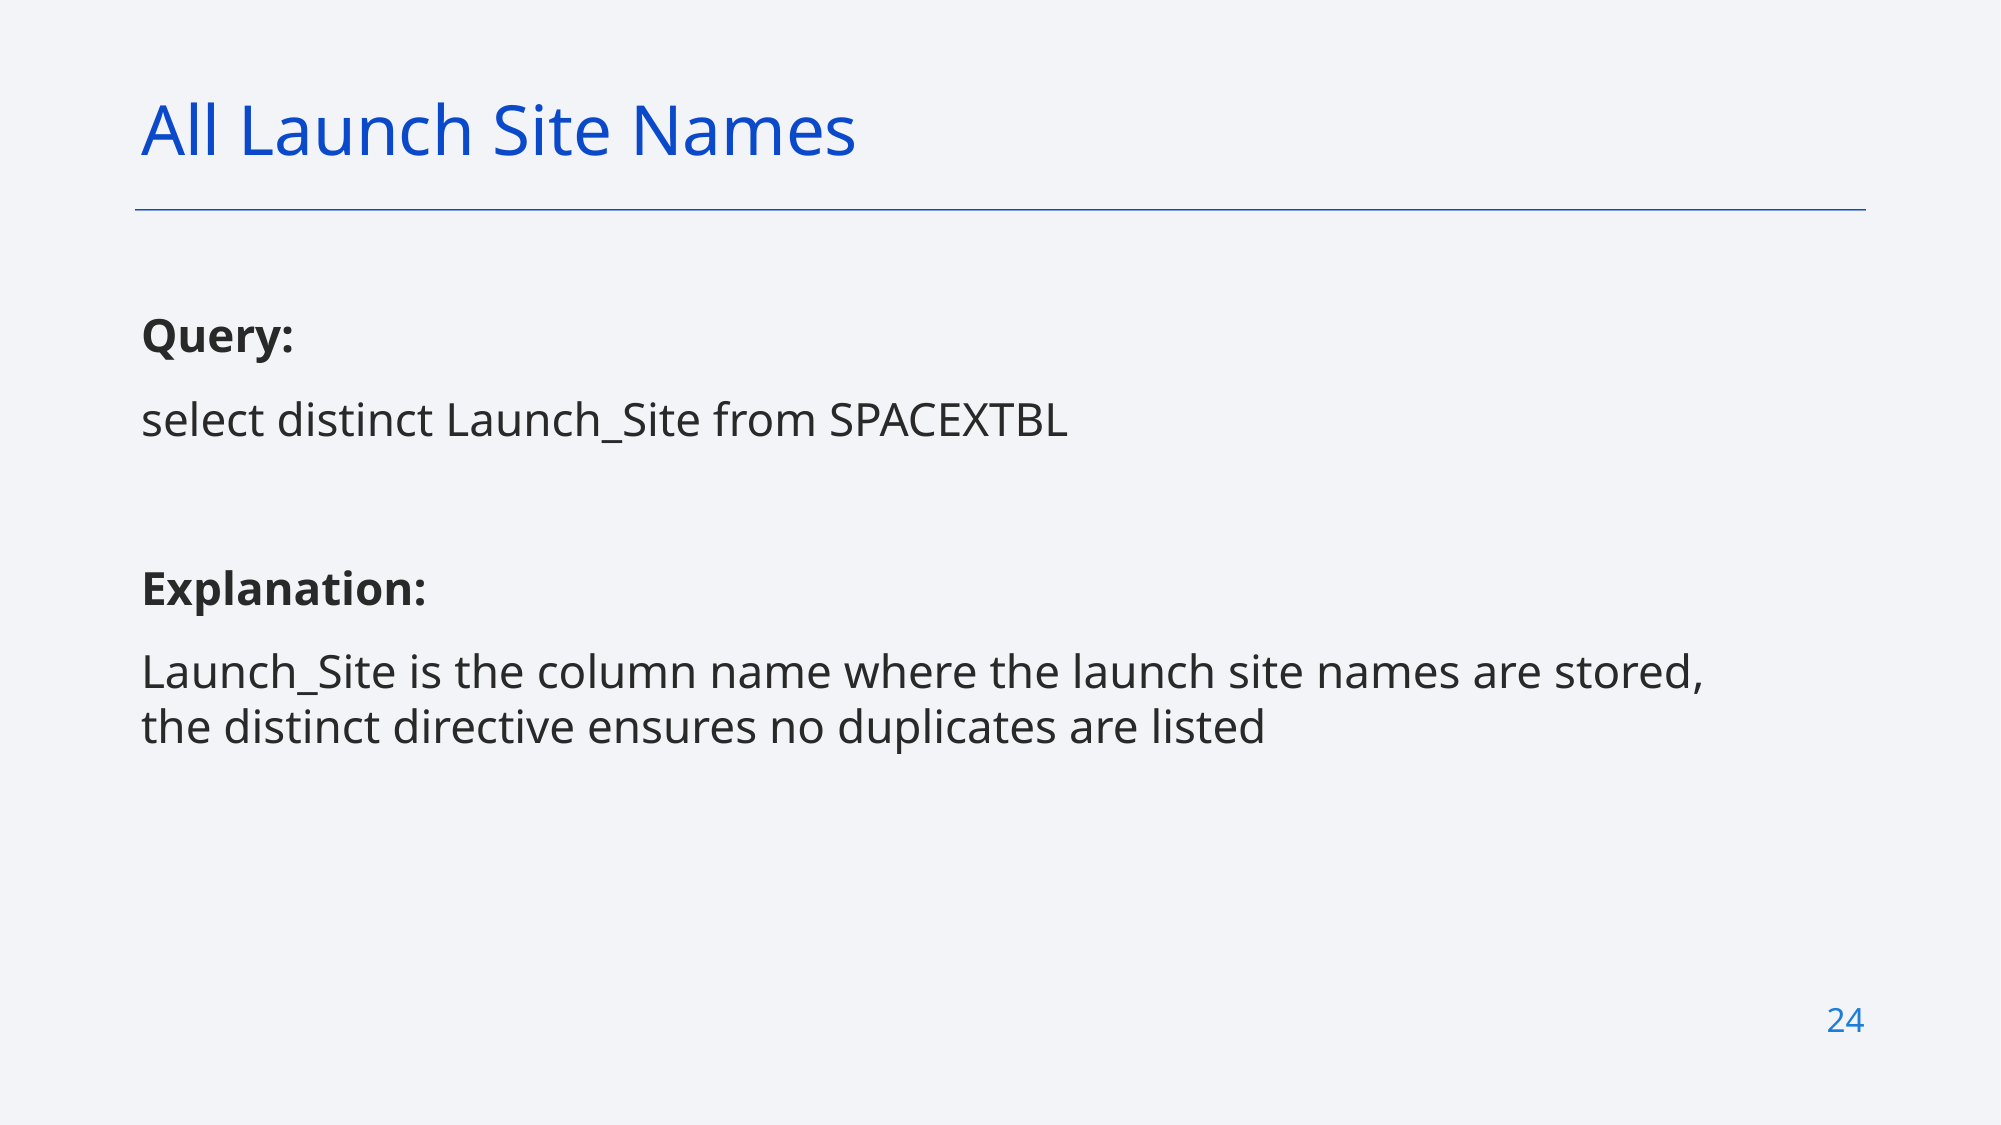

All Launch Site Names
# Query:
select distinct Launch_Site from SPACEXTBL
Explanation:
Launch_Site is the column name where the launch site names are stored, the distinct directive ensures no duplicates are listed
24